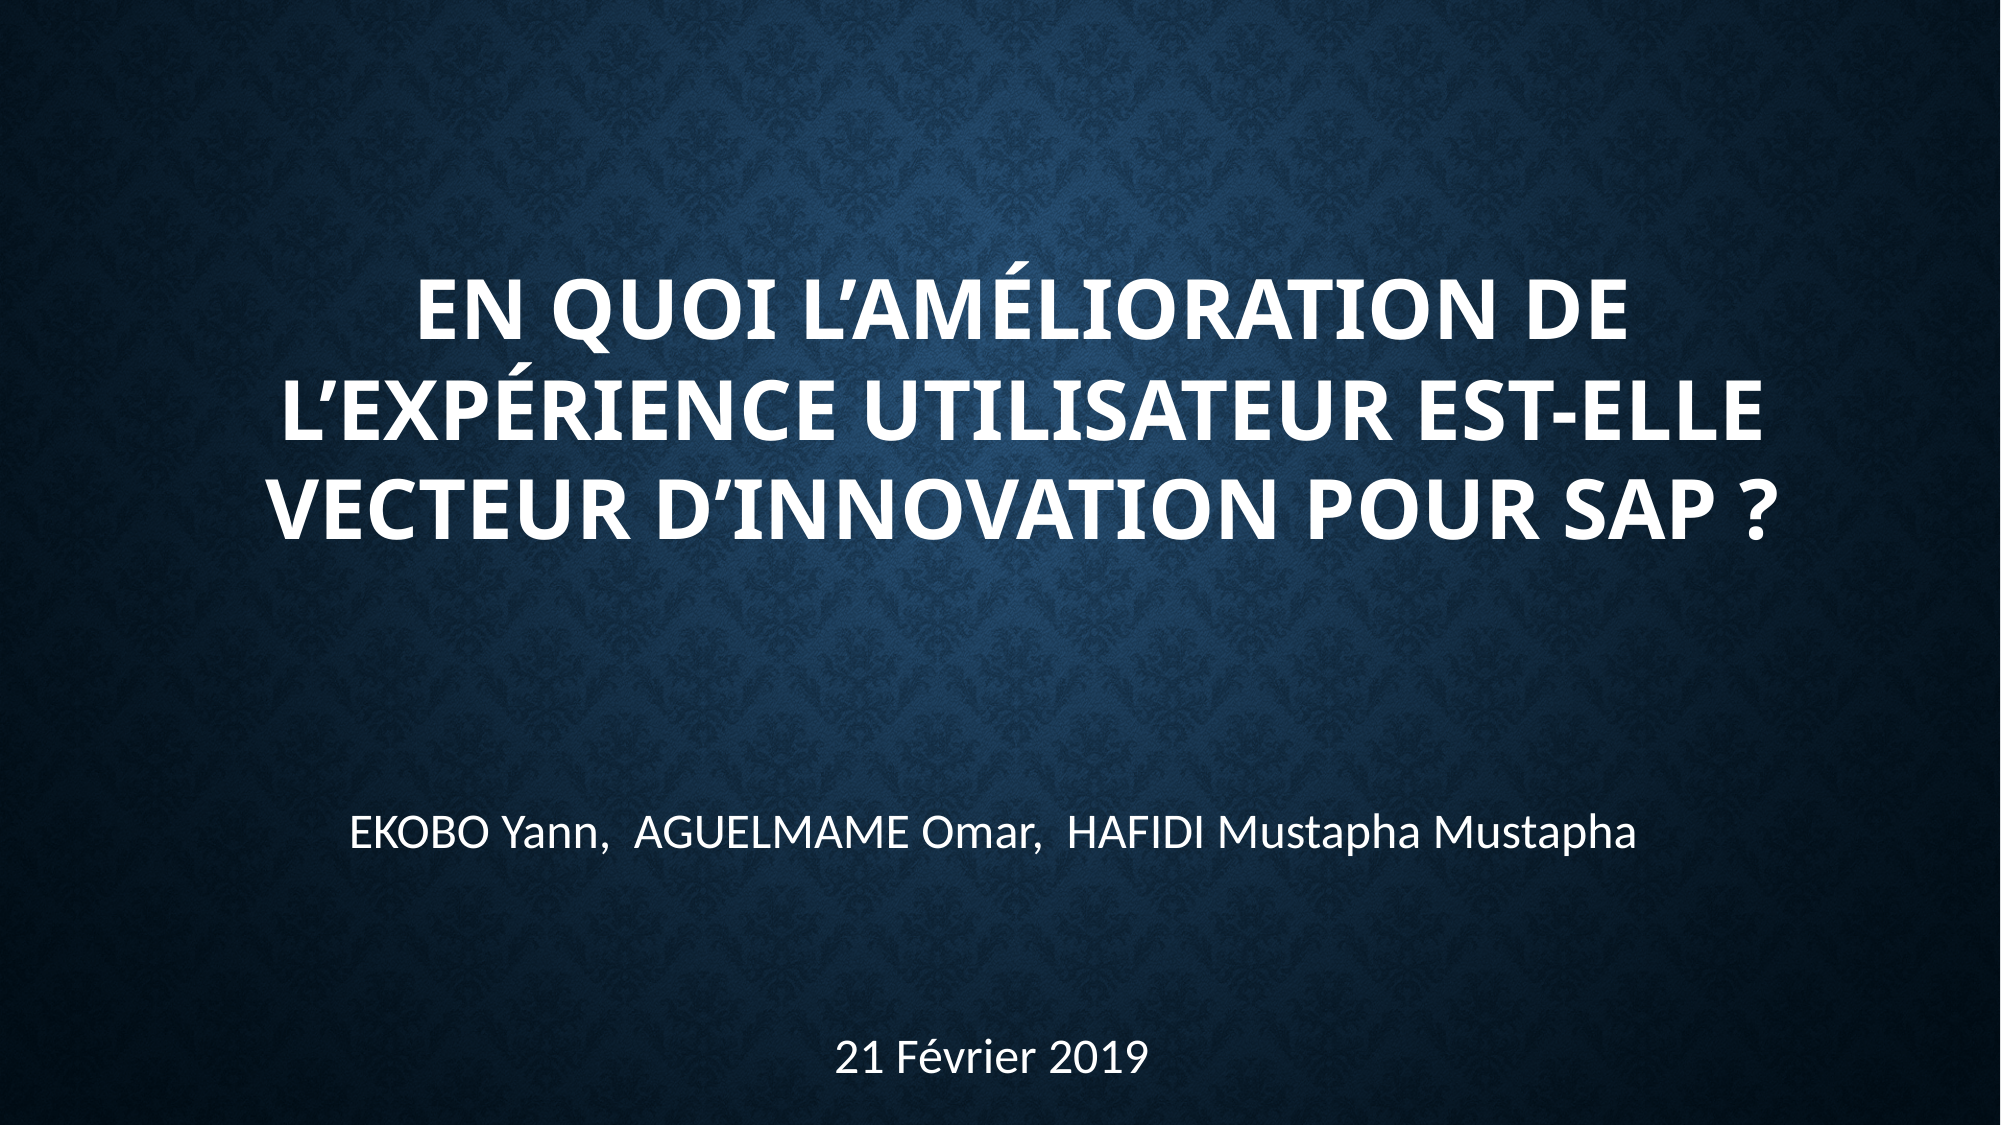

# En quoi l’amélioration de l’expérience utilisateur est-elle vecteur d’innovation pour SAP ?
EKOBO Yann, AGUELMAME Omar, HAFIDI Mustapha Mustapha
21 Février 2019